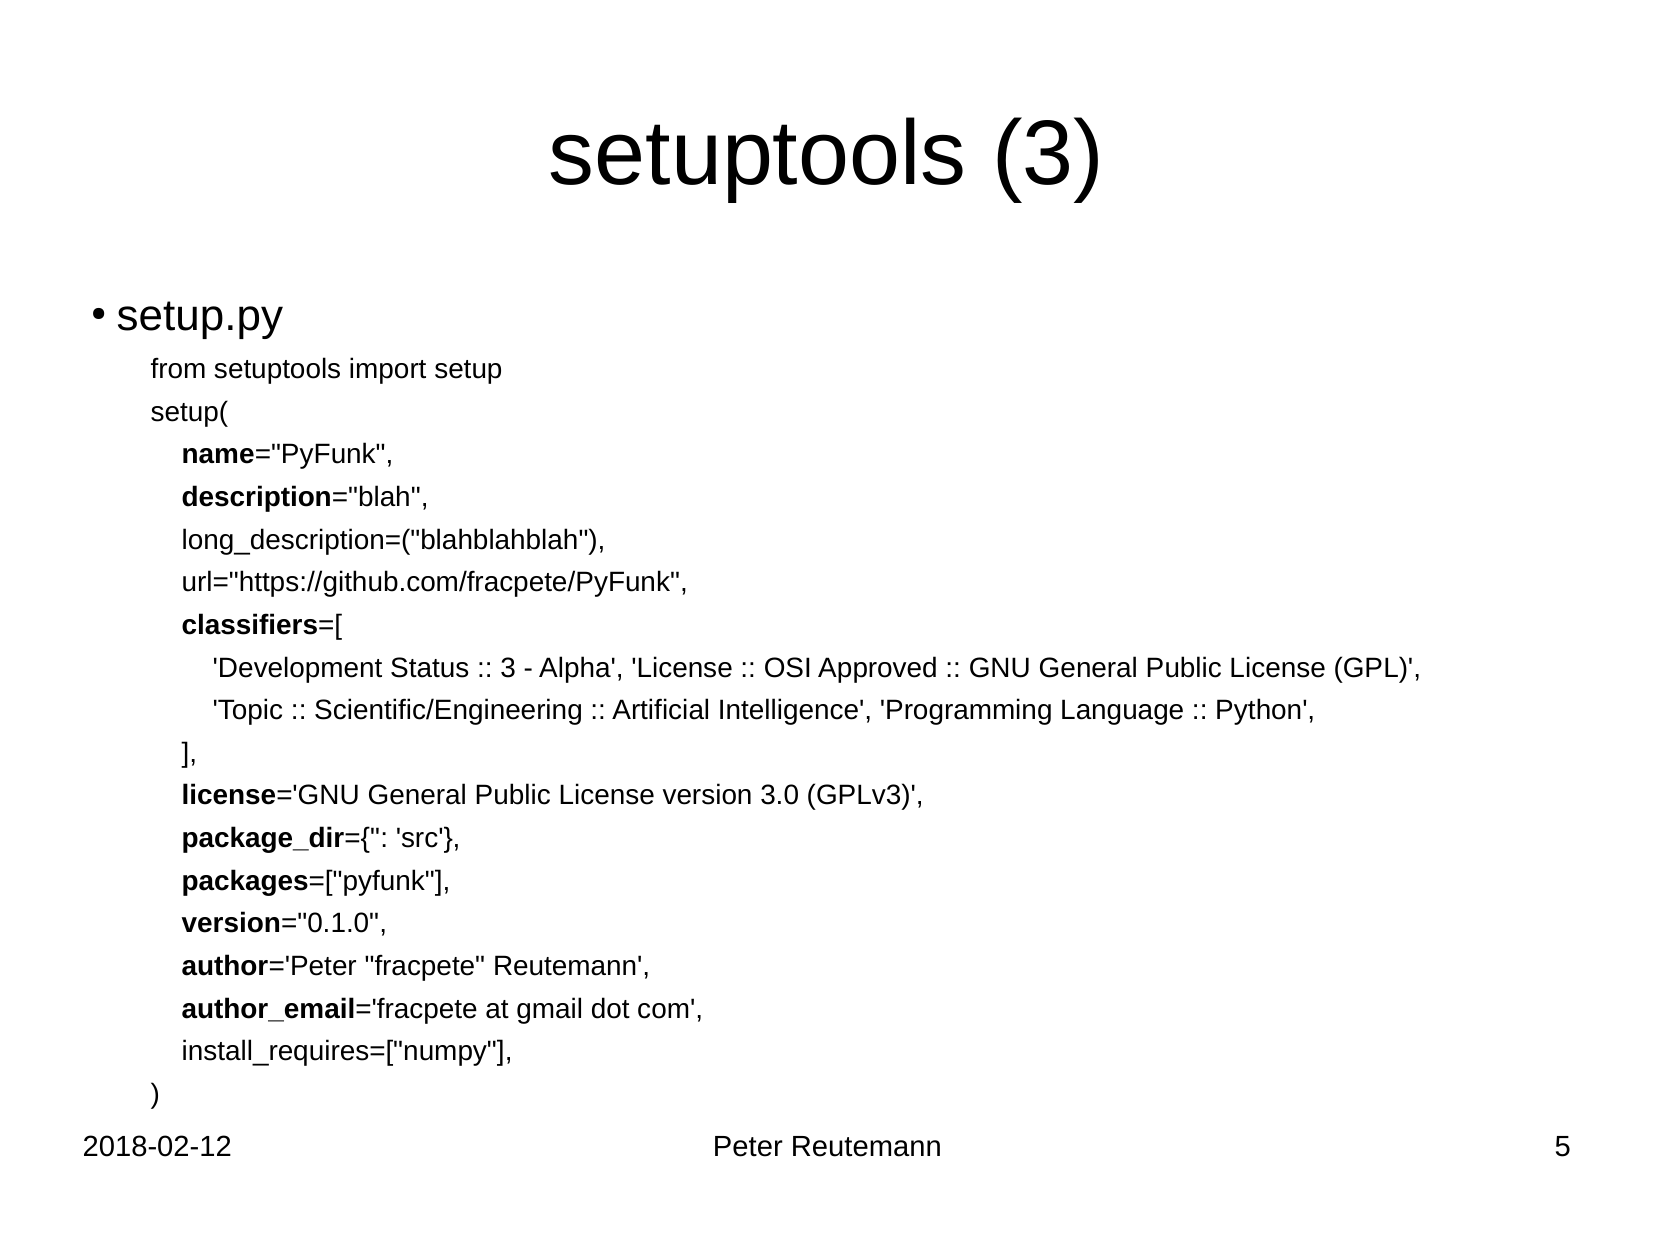

# setuptools (3)
setup.py
from setuptools import setup
setup(
 name="PyFunk",
 description="blah",
 long_description=("blahblahblah"),
 url="https://github.com/fracpete/PyFunk",
 classifiers=[
 'Development Status :: 3 - Alpha', 'License :: OSI Approved :: GNU General Public License (GPL)',
 'Topic :: Scientific/Engineering :: Artificial Intelligence', 'Programming Language :: Python',
 ],
 license='GNU General Public License version 3.0 (GPLv3)',
 package_dir={'': 'src'},
 packages=["pyfunk"],
 version="0.1.0",
 author='Peter "fracpete" Reutemann',
 author_email='fracpete at gmail dot com',
 install_requires=["numpy"],
)
2018-02-12
Peter Reutemann
5